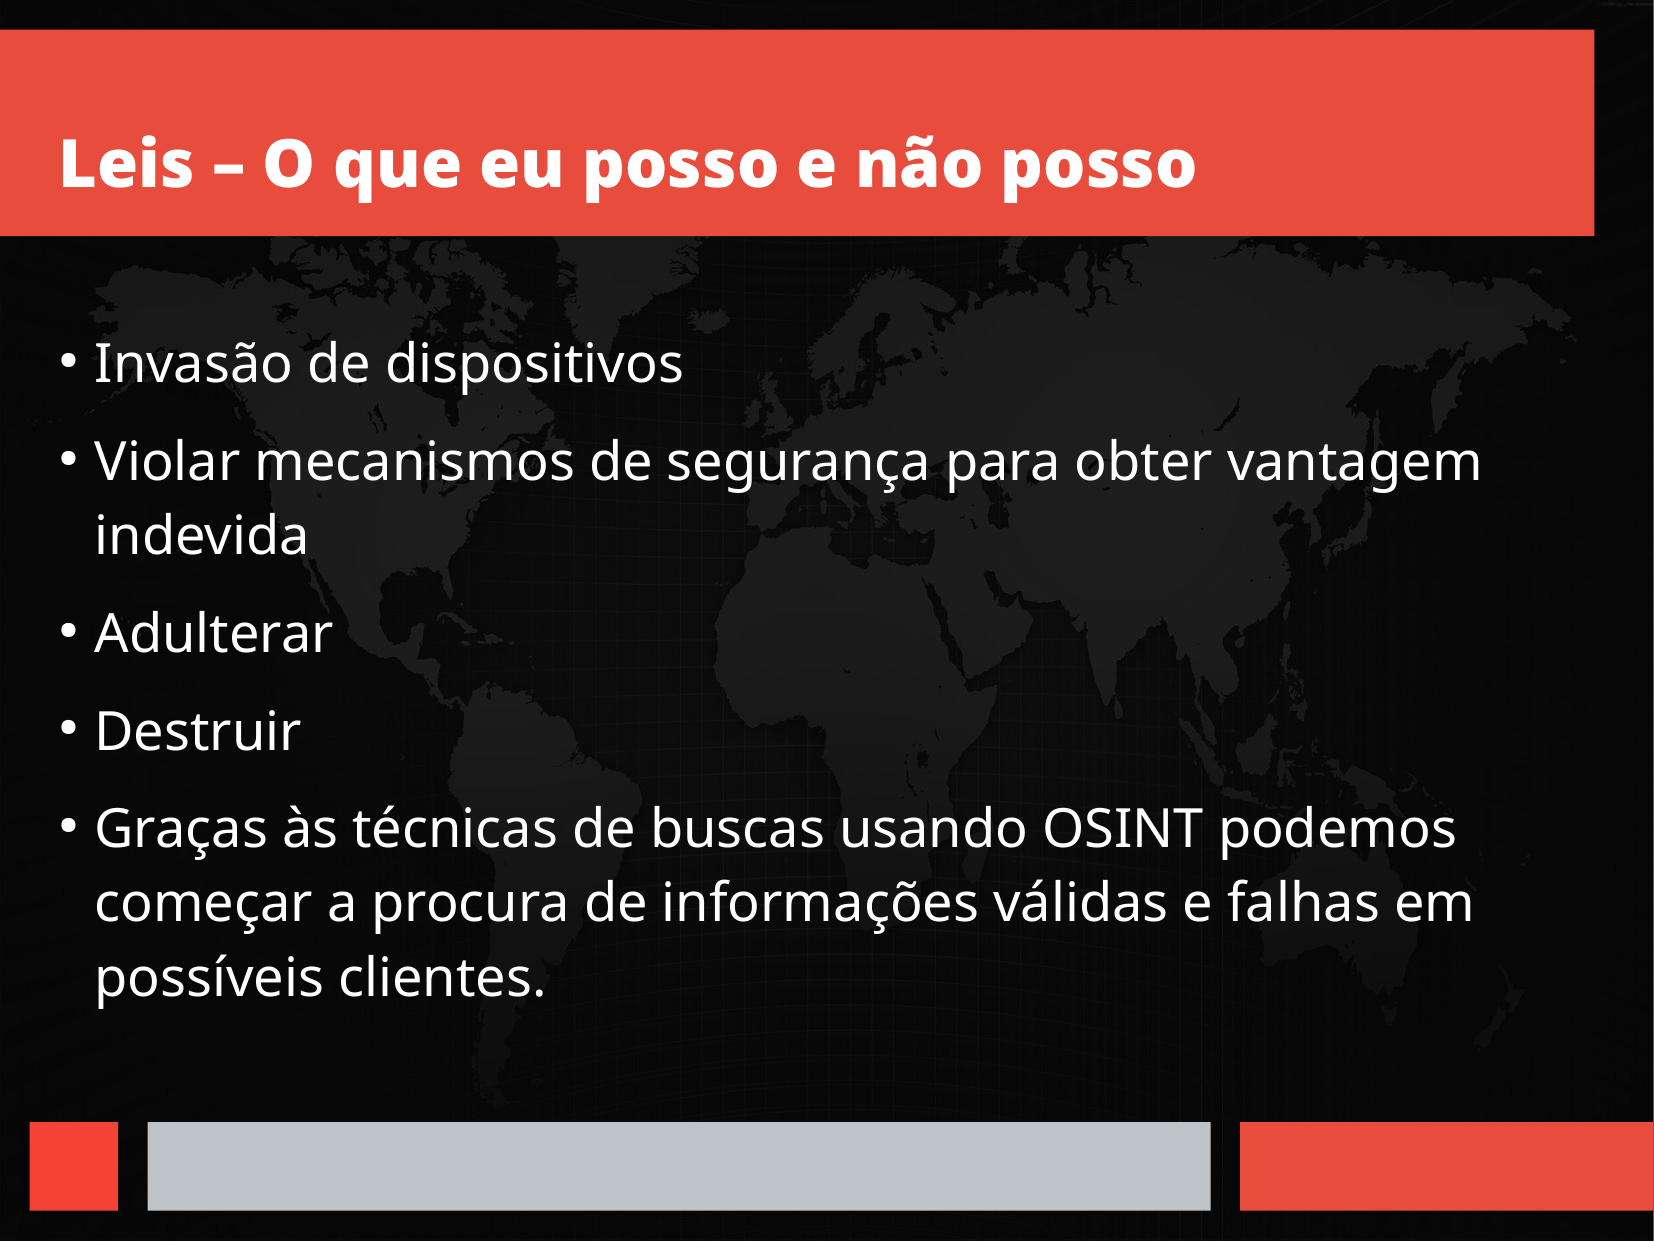

# Leis – O que eu posso e não posso
Invasão de dispositivos
Violar mecanismos de segurança para obter vantagem indevida
Adulterar
Destruir
Graças às técnicas de buscas usando OSINT podemos começar a procura de informações válidas e falhas em possíveis clientes.